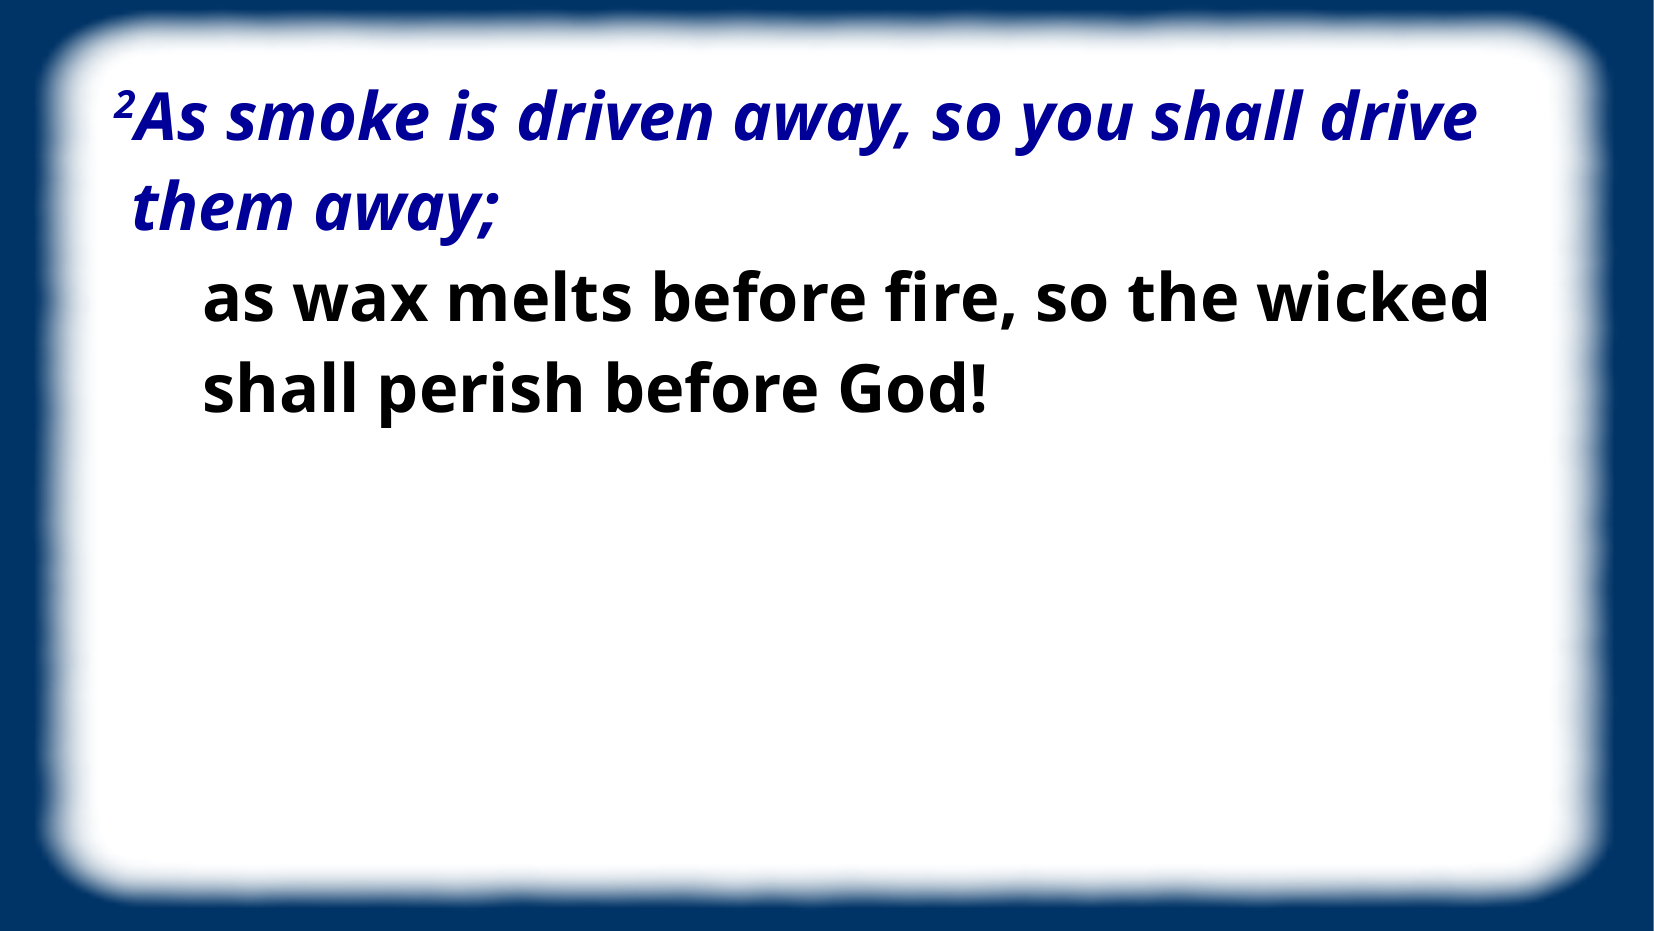

2As smoke is driven away, so you shall drive
 them away;
 as wax melts before fire, so the wicked
 shall perish before God!